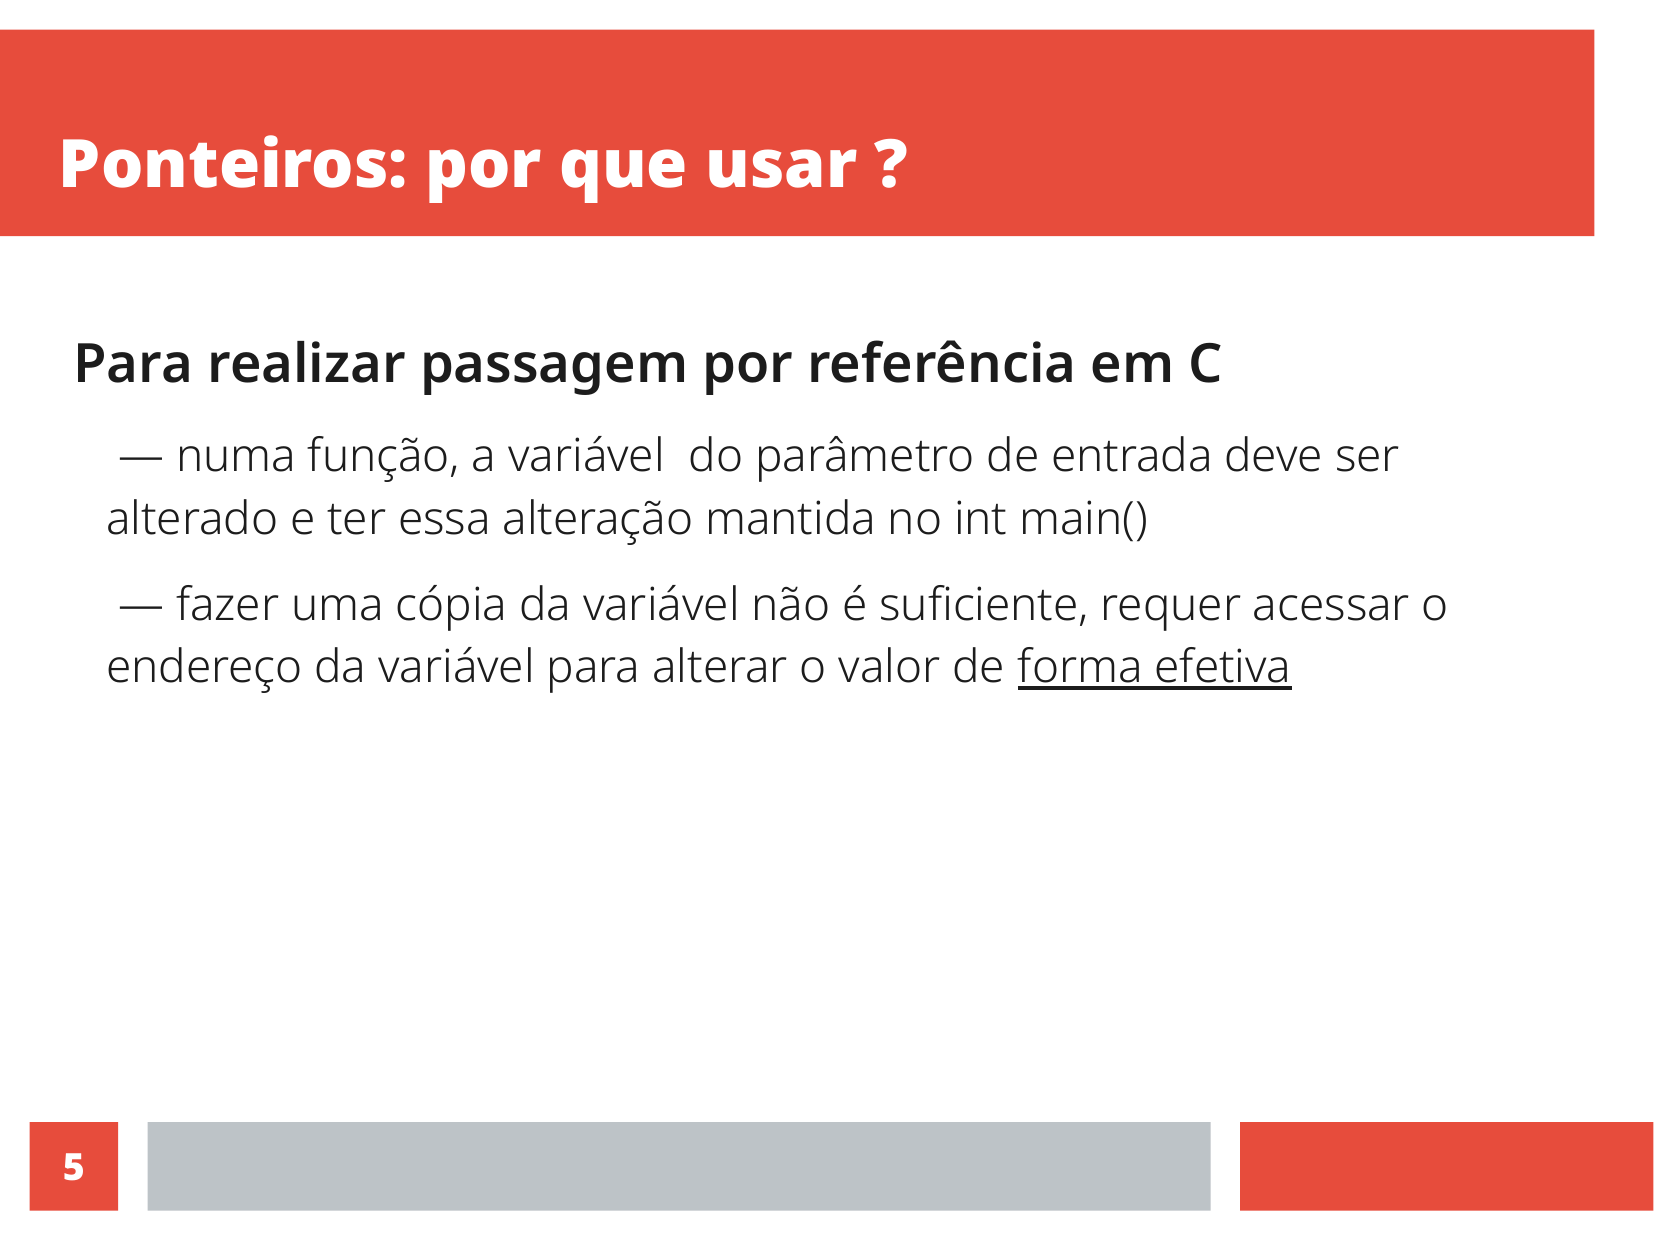

# Ponteiros: por que usar ?
 Para realizar passagem por referência em C
 — numa função, a variável do parâmetro de entrada deve ser alterado e ter essa alteração mantida no int main()
 — fazer uma cópia da variável não é suficiente, requer acessar o endereço da variável para alterar o valor de forma efetiva
5